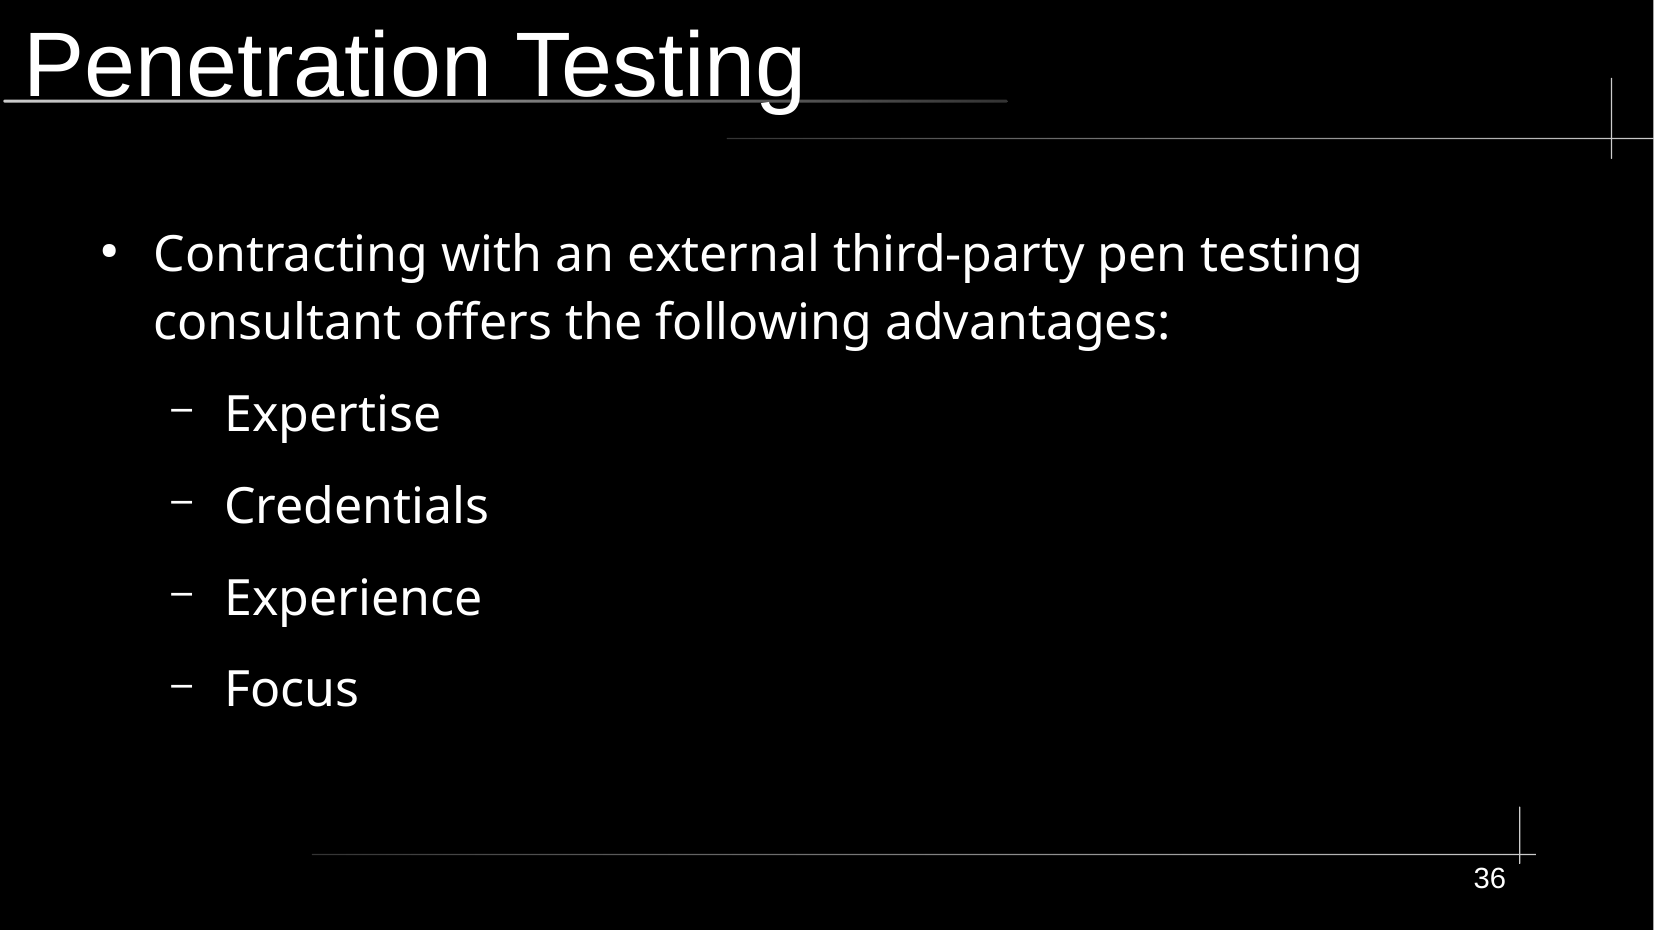

# Penetration Testing
Contracting with an external third-party pen testing consultant offers the following advantages:
Expertise
Credentials
Experience
Focus
36